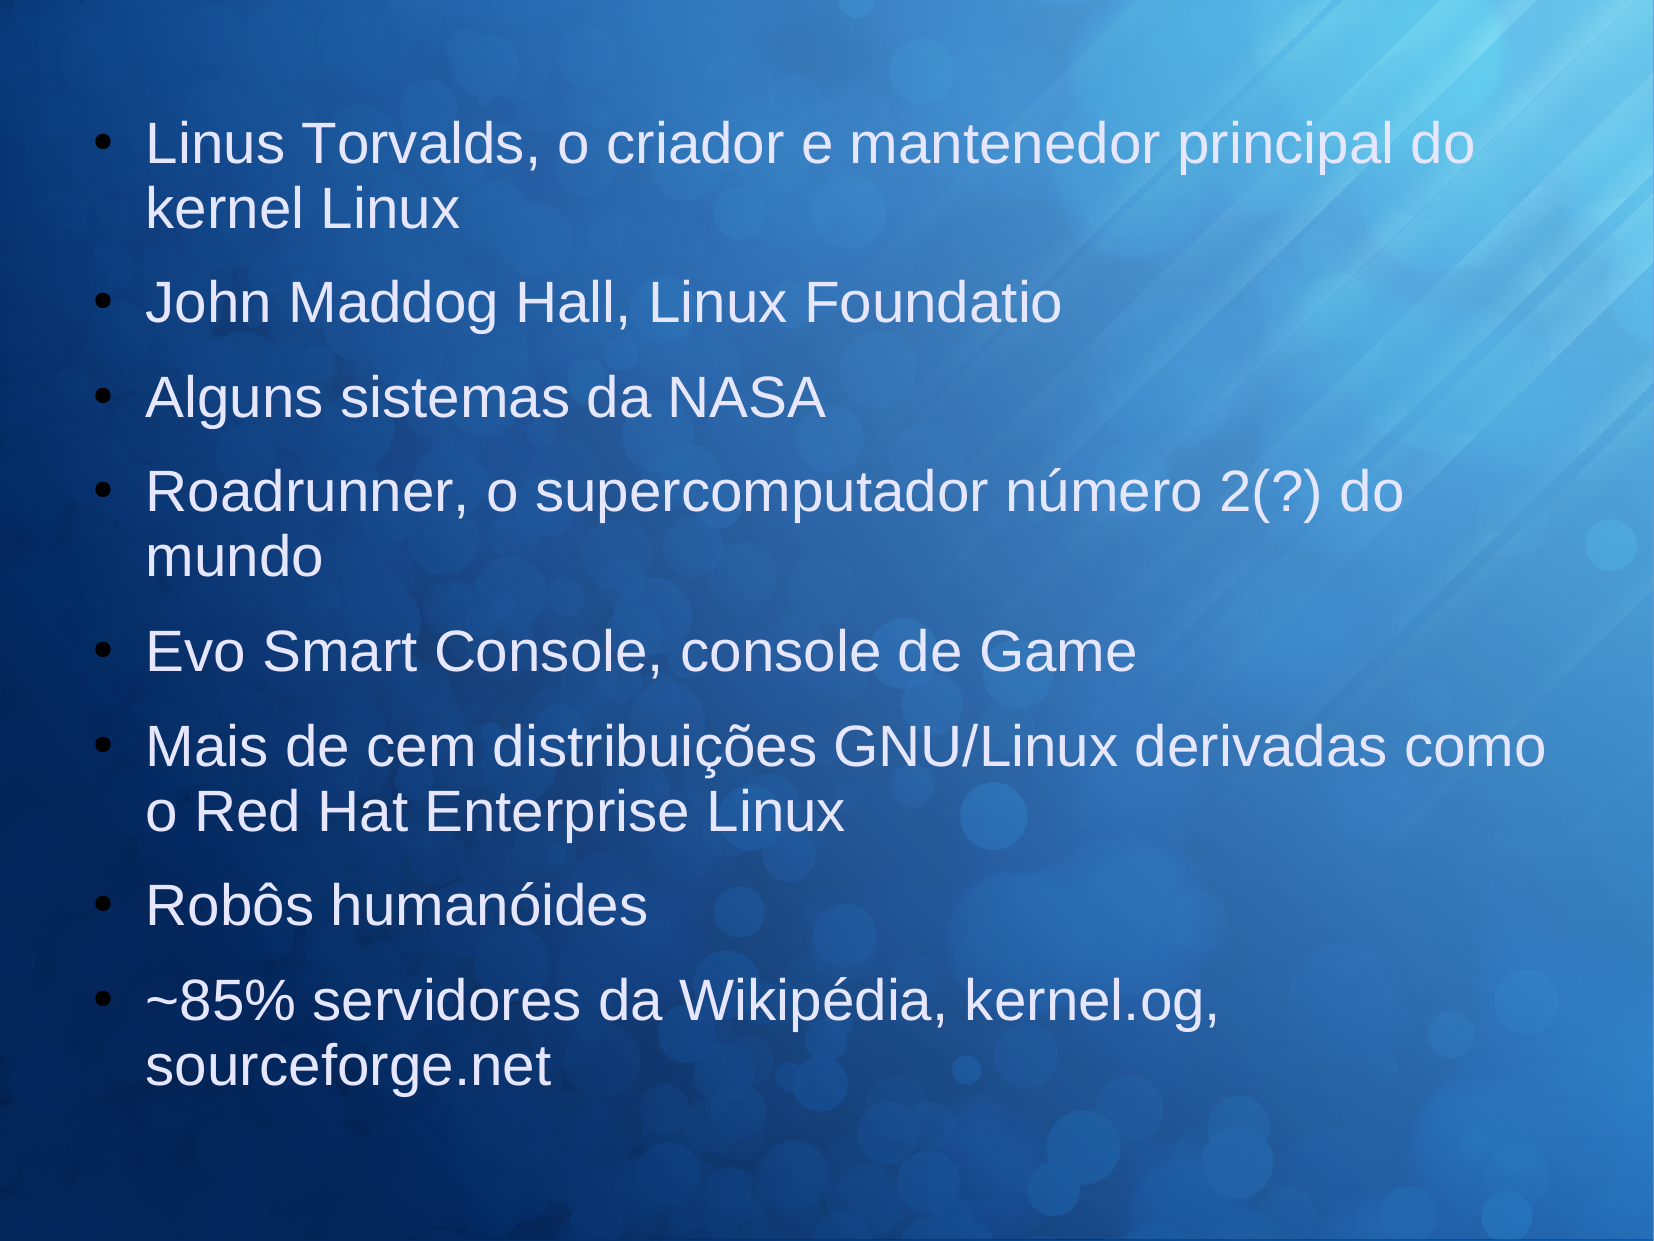

# Linus Torvalds, o criador e mantenedor principal do kernel Linux
John Maddog Hall, Linux Foundatio
Alguns sistemas da NASA
Roadrunner, o supercomputador número 2(?) do mundo
Evo Smart Console, console de Game
Mais de cem distribuições GNU/Linux derivadas como o Red Hat Enterprise Linux
Robôs humanóides
~85% servidores da Wikipédia, kernel.og, sourceforge.net